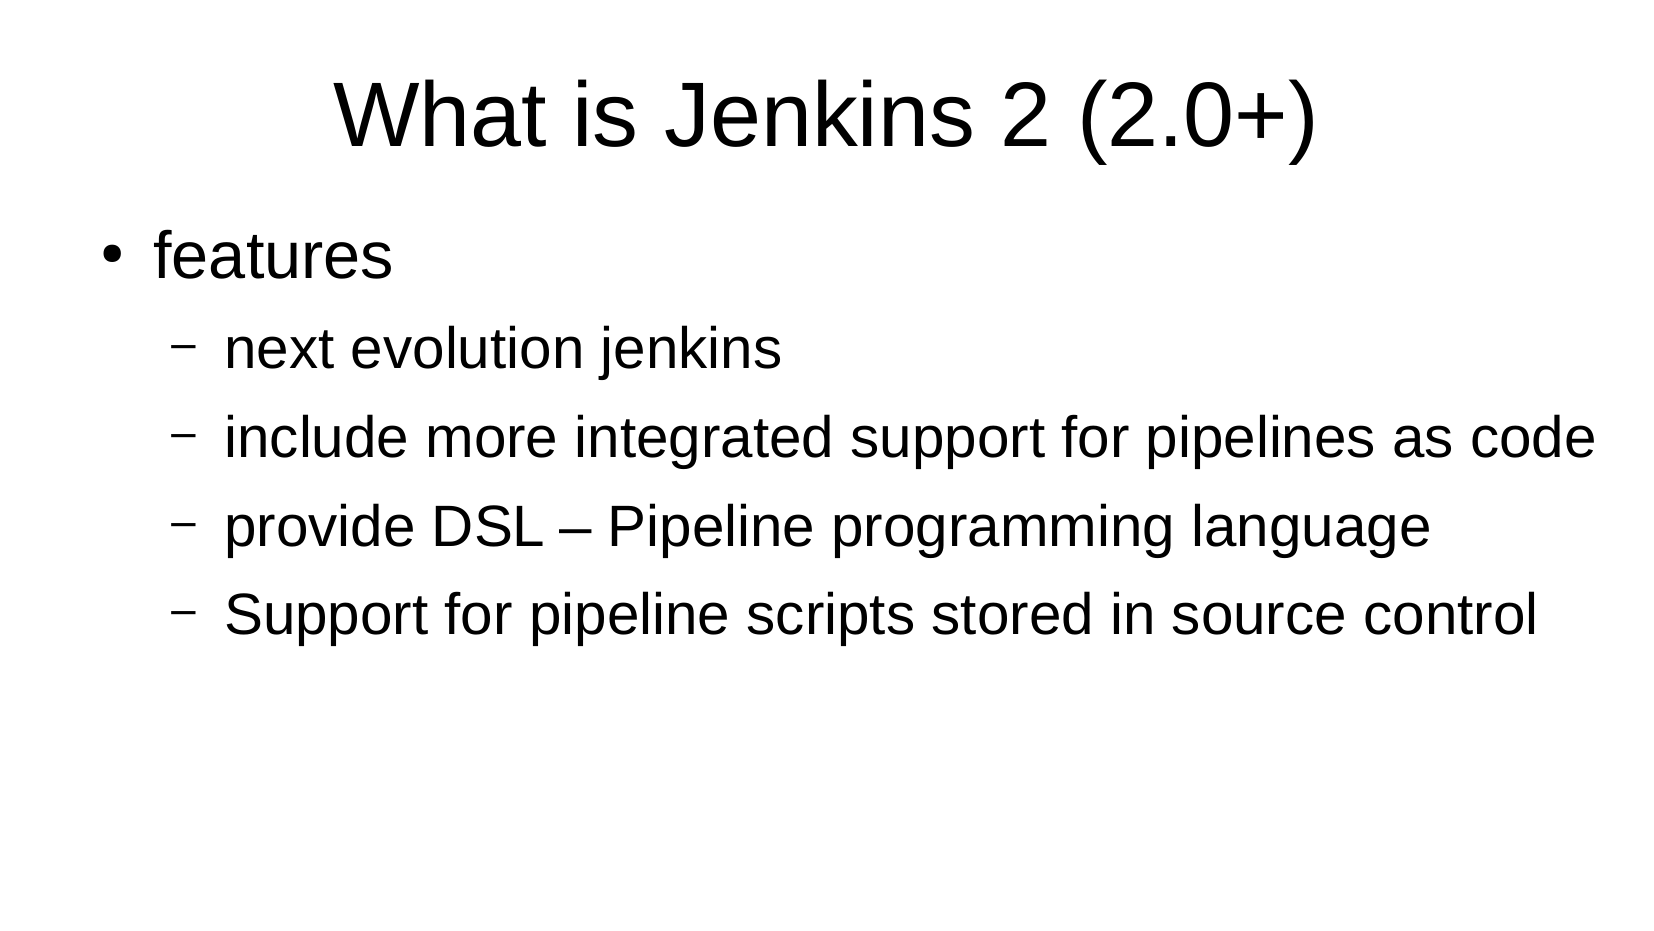

# What is Jenkins 2 (2.0+)
features
next evolution jenkins
include more integrated support for pipelines as code
provide DSL – Pipeline programming language
Support for pipeline scripts stored in source control